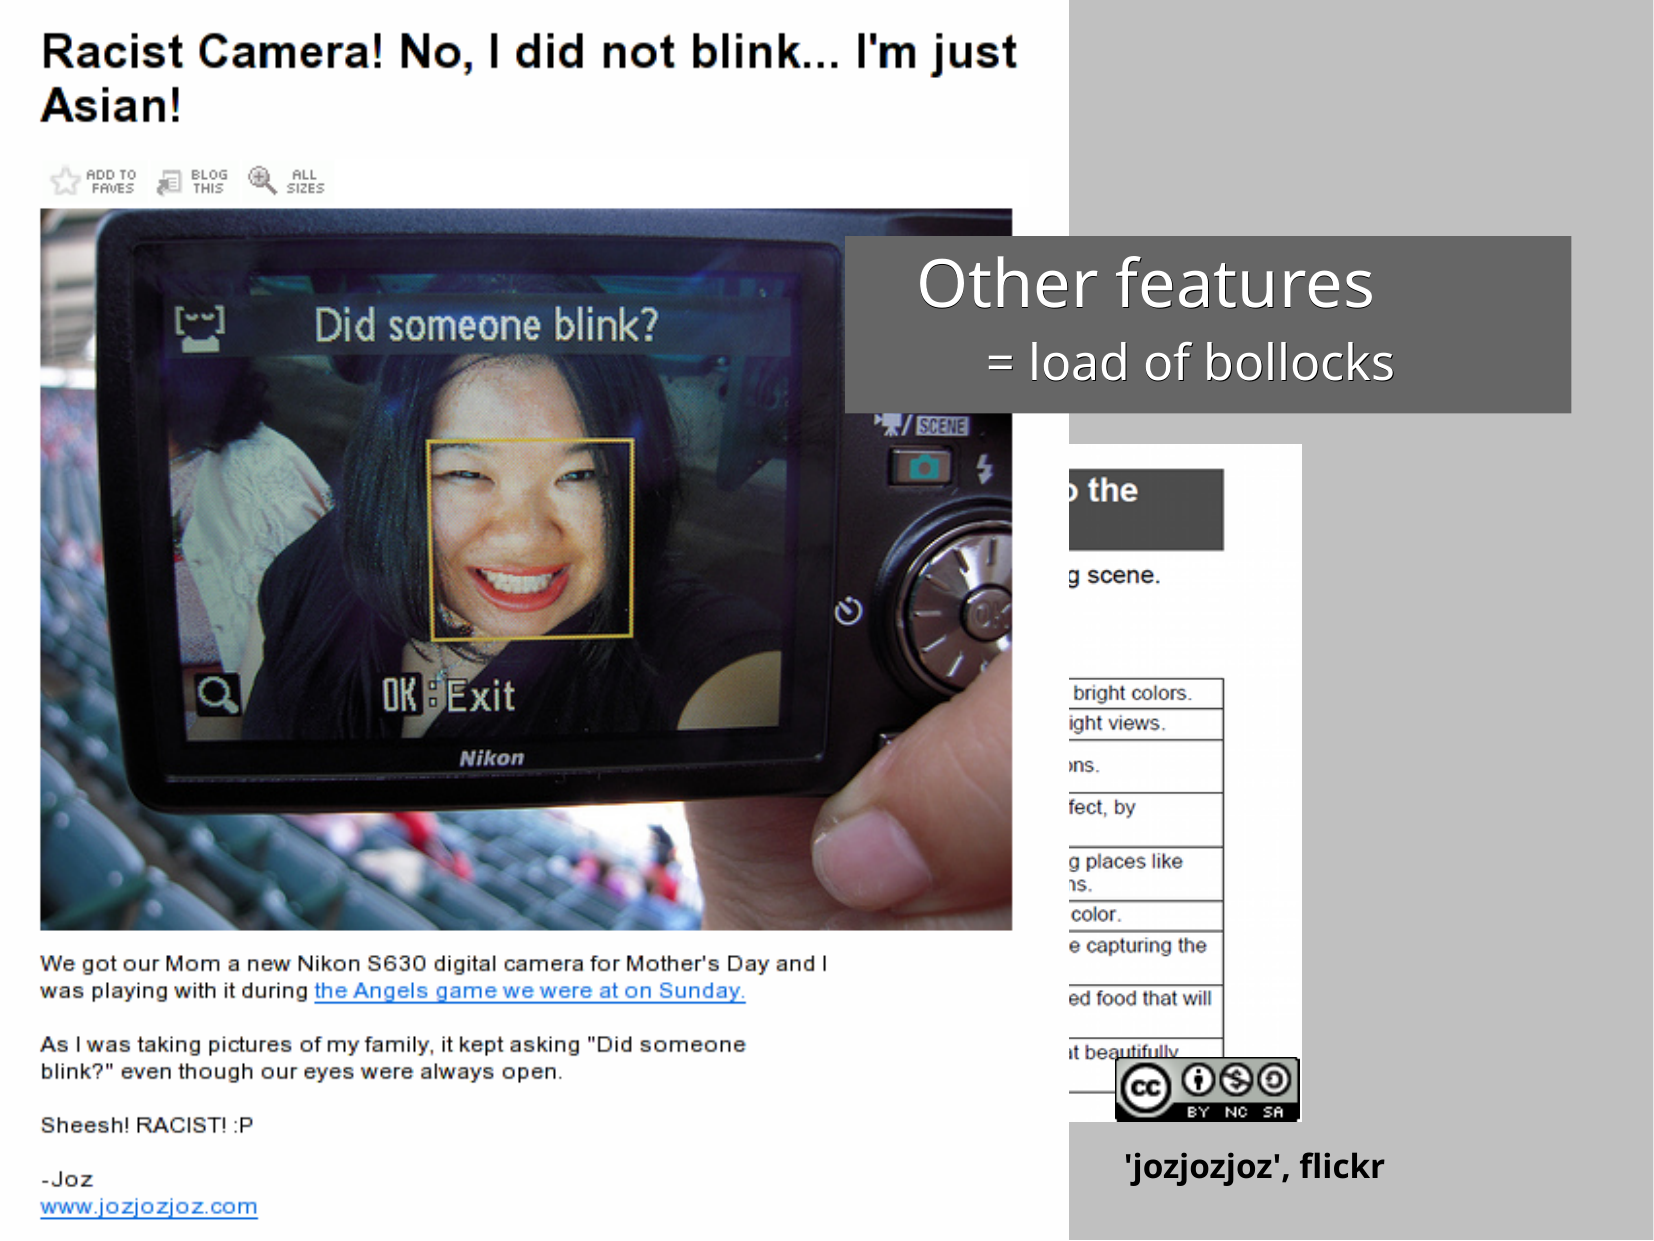

# Other features
= load of bollocks
'jozjozjoz', flickr